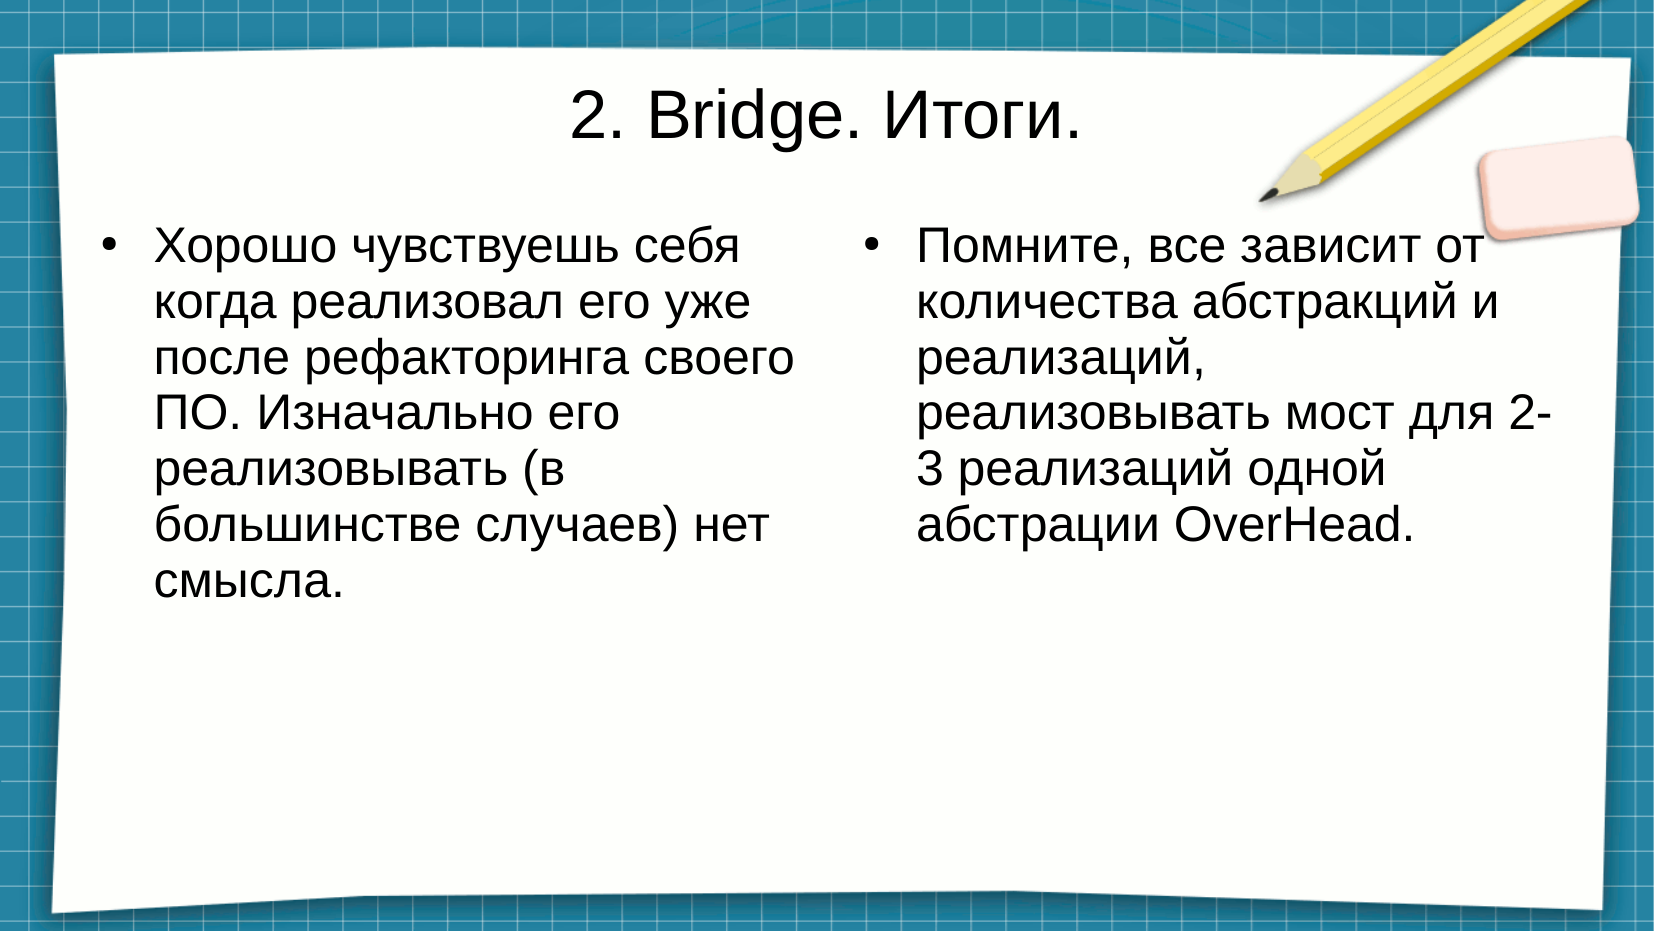

# 2. Bridge. Итоги.
Хорошо чувствуешь себя когда реализовал его уже после рефакторинга своего ПО. Изначально его реализовывать (в большинстве случаев) нет смысла.
Помните, все зависит от количества абстракций и реализаций, реализовывать мост для 2-3 реализаций одной абстрации OverHead.